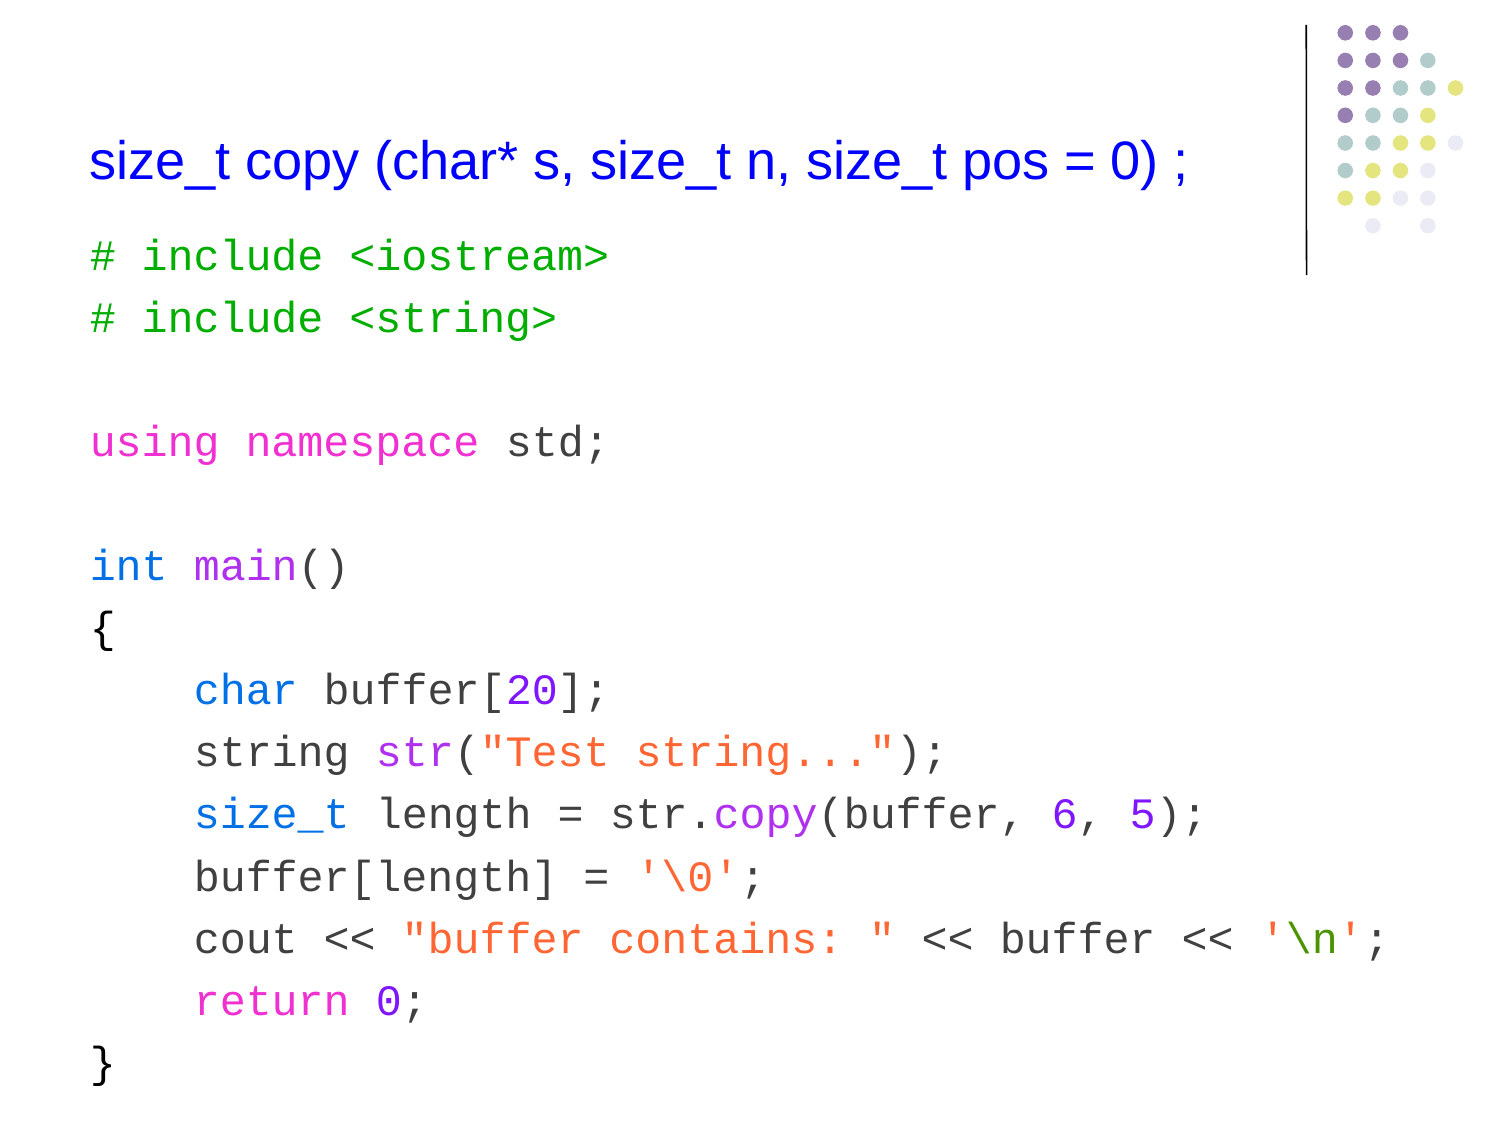

# size_t copy (char* s, size_t n, size_t pos = 0) ;
# include <iostream>
# include <string>
using namespace std;
int main()
{
 char buffer[20];
 string str("Test string...");
 size_t length = str.copy(buffer, 6, 5);
 buffer[length] = '\0';
 cout << "buffer contains: " << buffer << '\n';
 return 0;
}